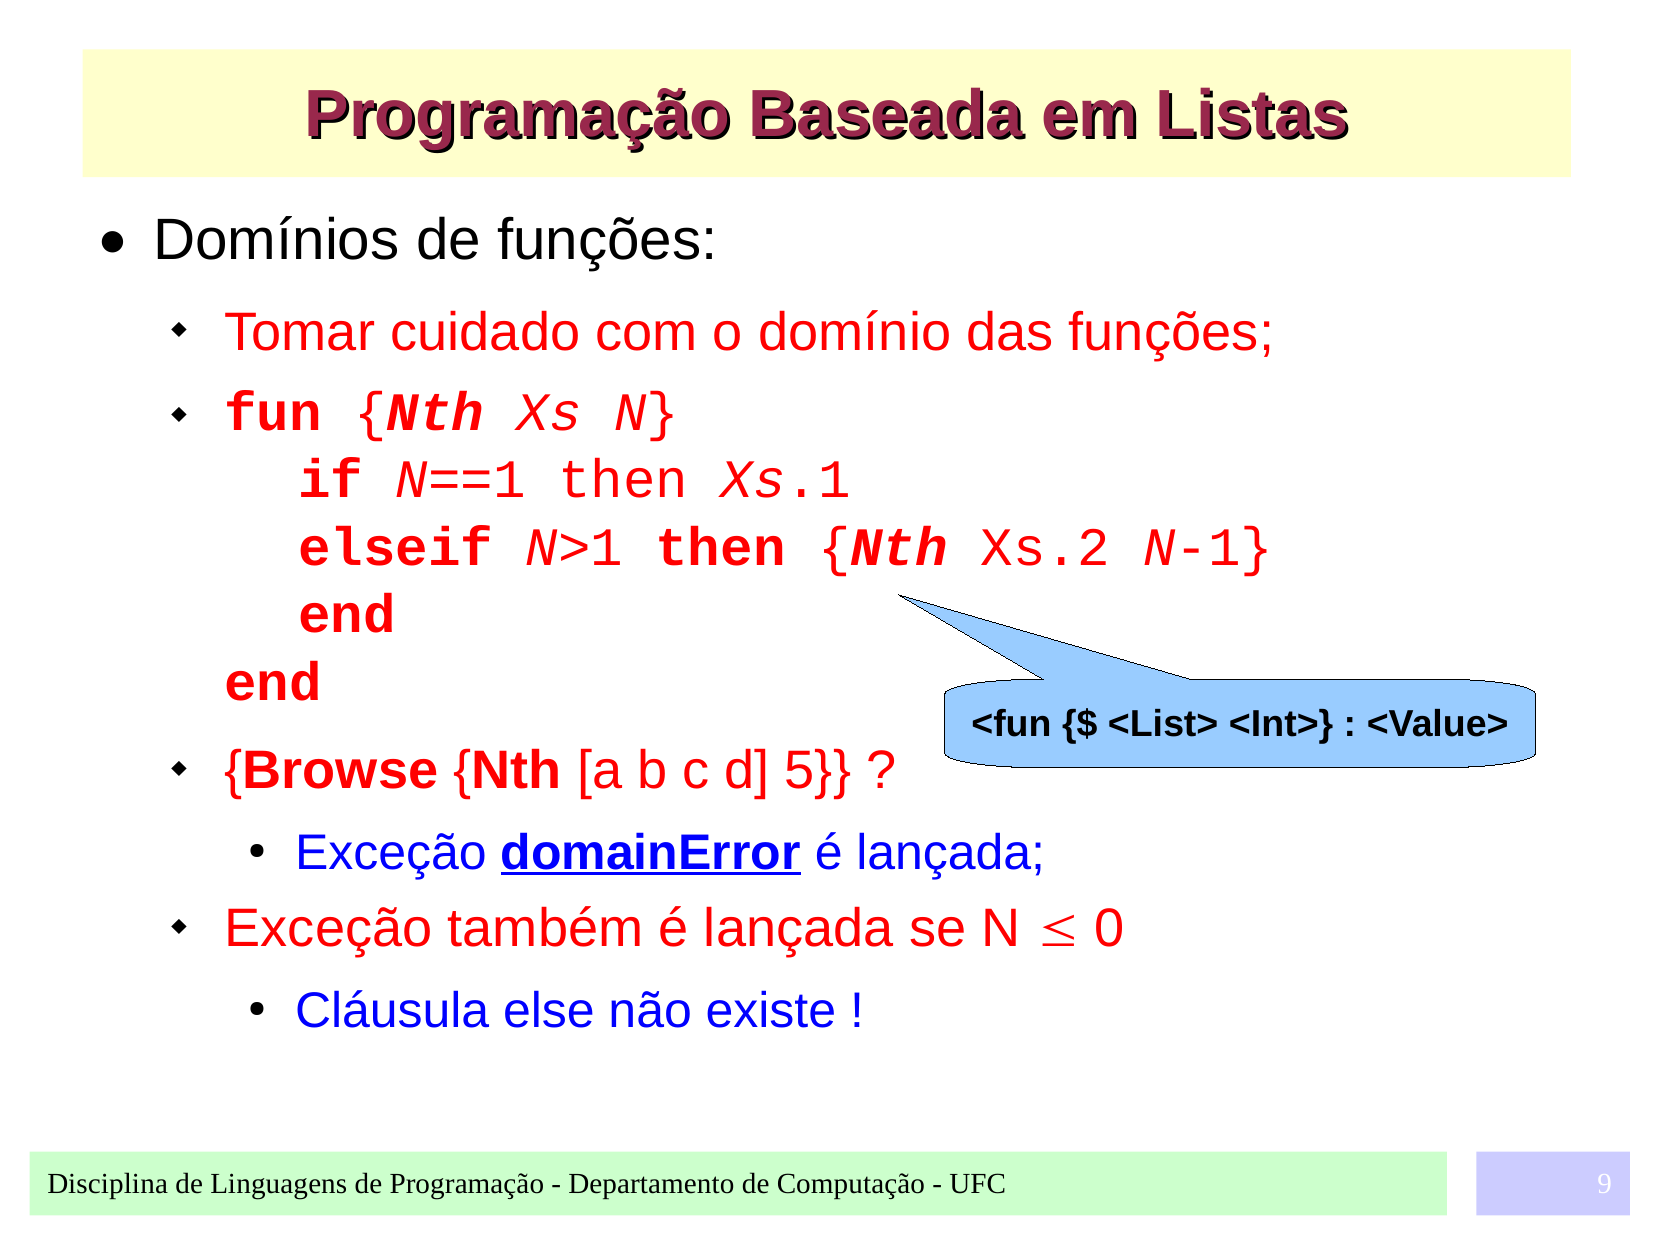

# Programação Baseada em Listas
Domínios de funções:
Tomar cuidado com o domínio das funções;
fun {Nth Xs N}
	if N==1 then Xs.1
	elseif N>1 then {Nth Xs.2 N-1}
	end
end
{Browse {Nth [a b c d] 5}} ?
Exceção domainError é lançada;
Exceção também é lançada se N  0
Cláusula else não existe !
<fun {$ <List> <Int>} : <Value>
Disciplina de Linguagens de Programação - Departamento de Computação - UFC
9